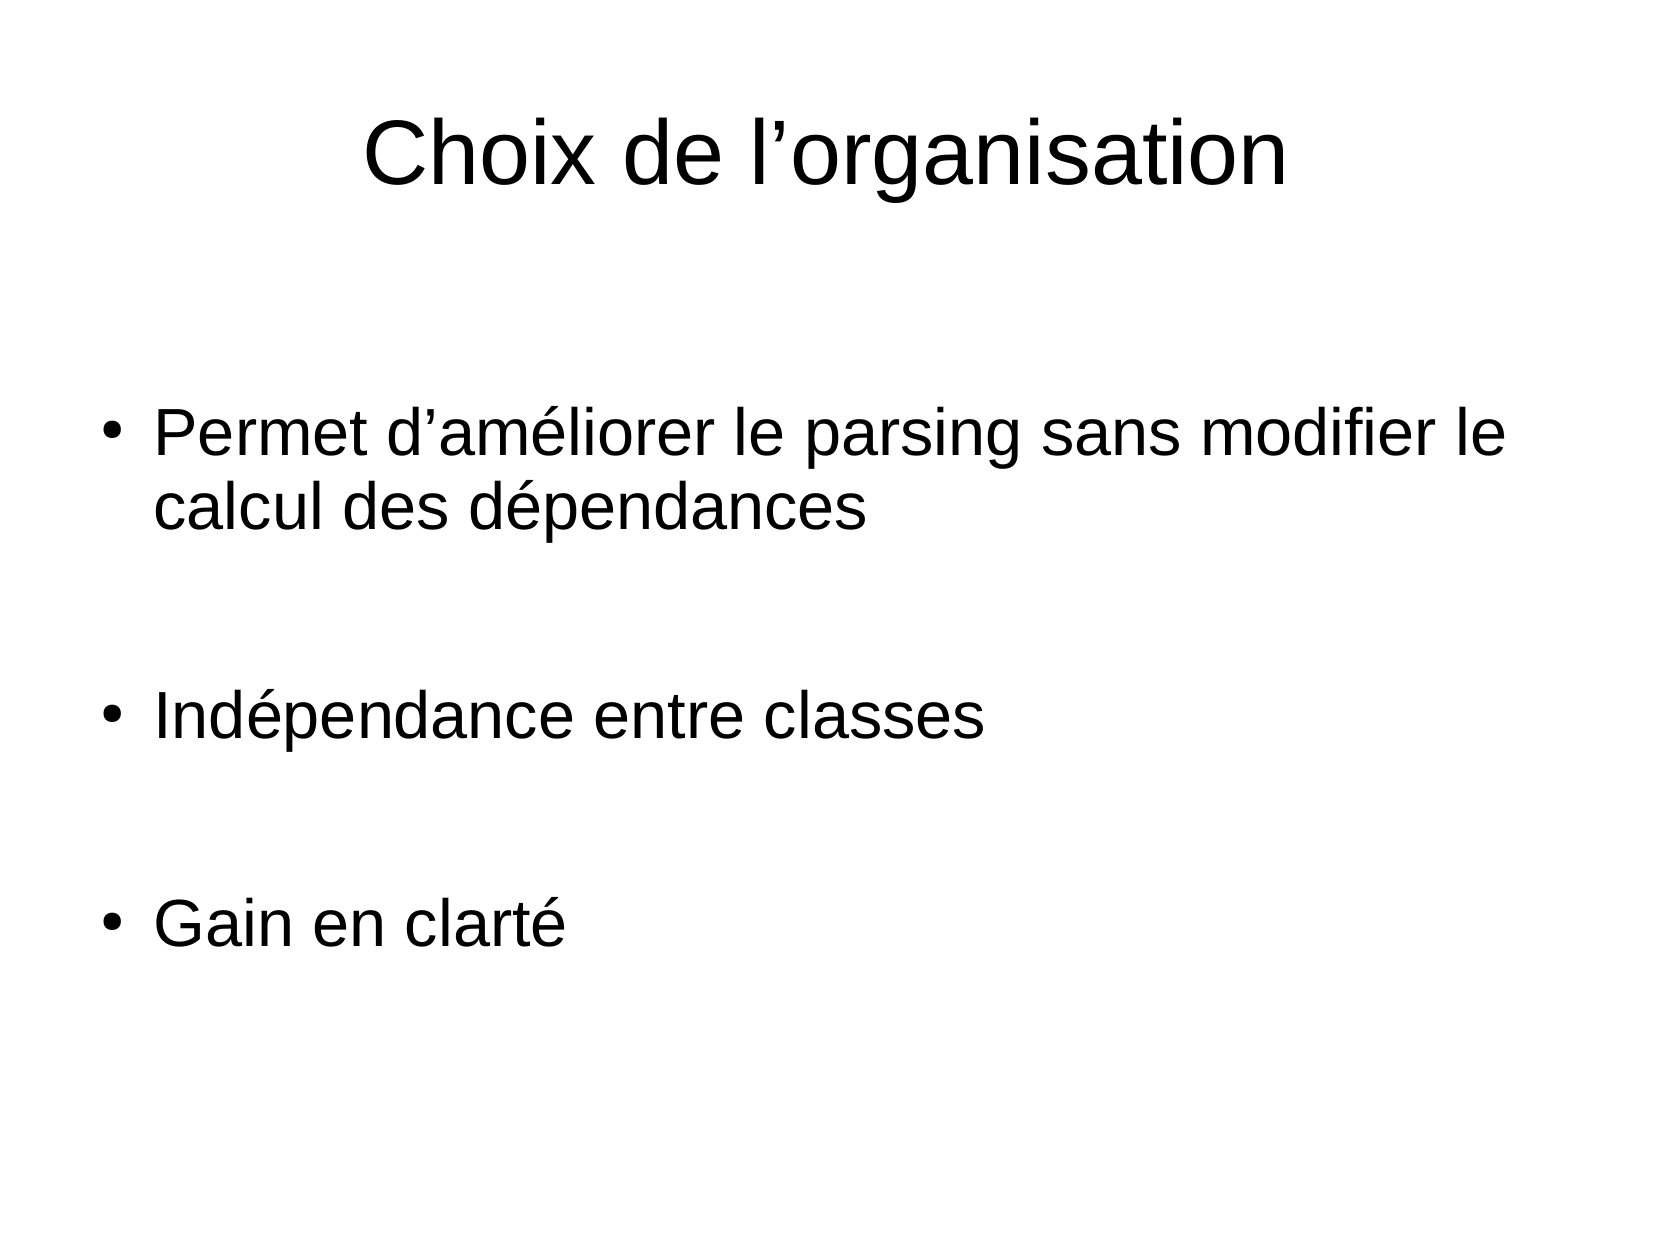

# Choix de l’organisation
Permet d’améliorer le parsing sans modifier le calcul des dépendances
Indépendance entre classes
Gain en clarté